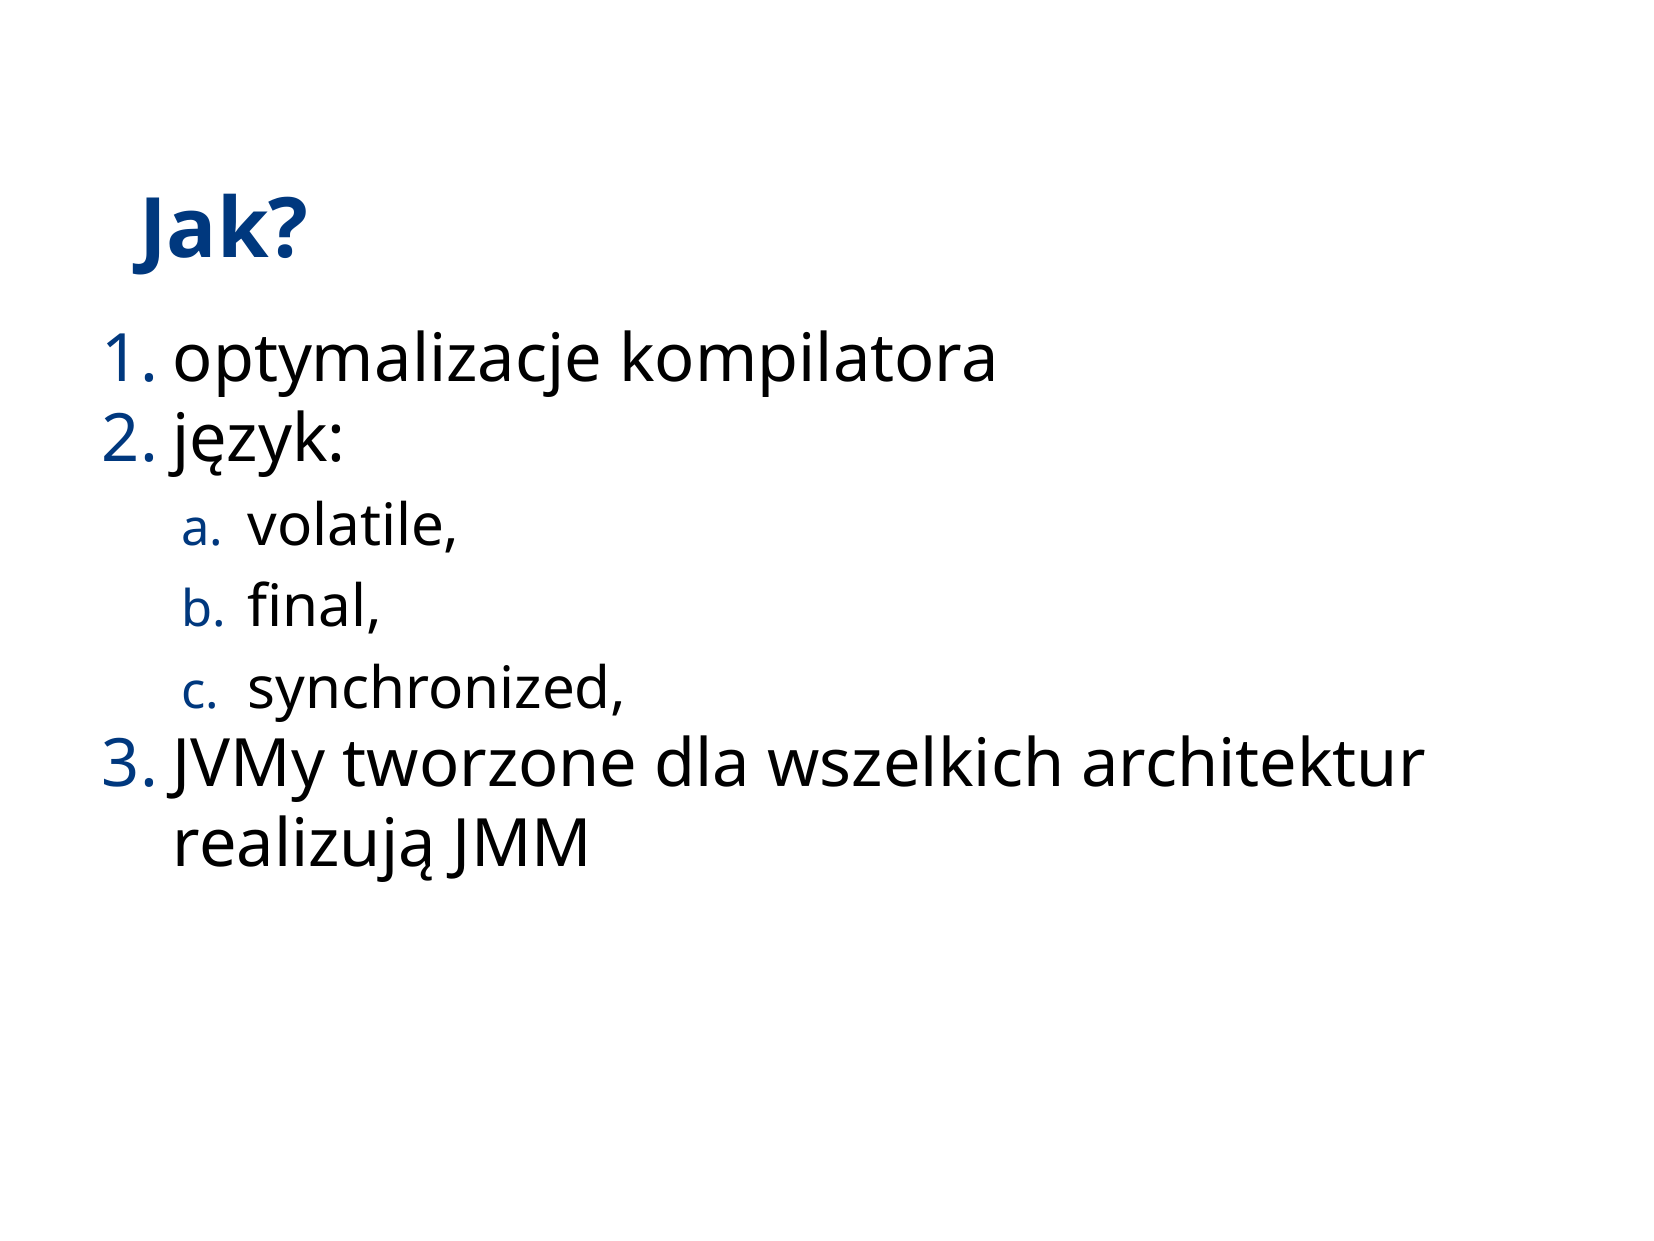

Jak?
# optymalizacje kompilatora
język:
volatile,
final,
synchronized,
JVMy tworzone dla wszelkich architektur realizują JMM